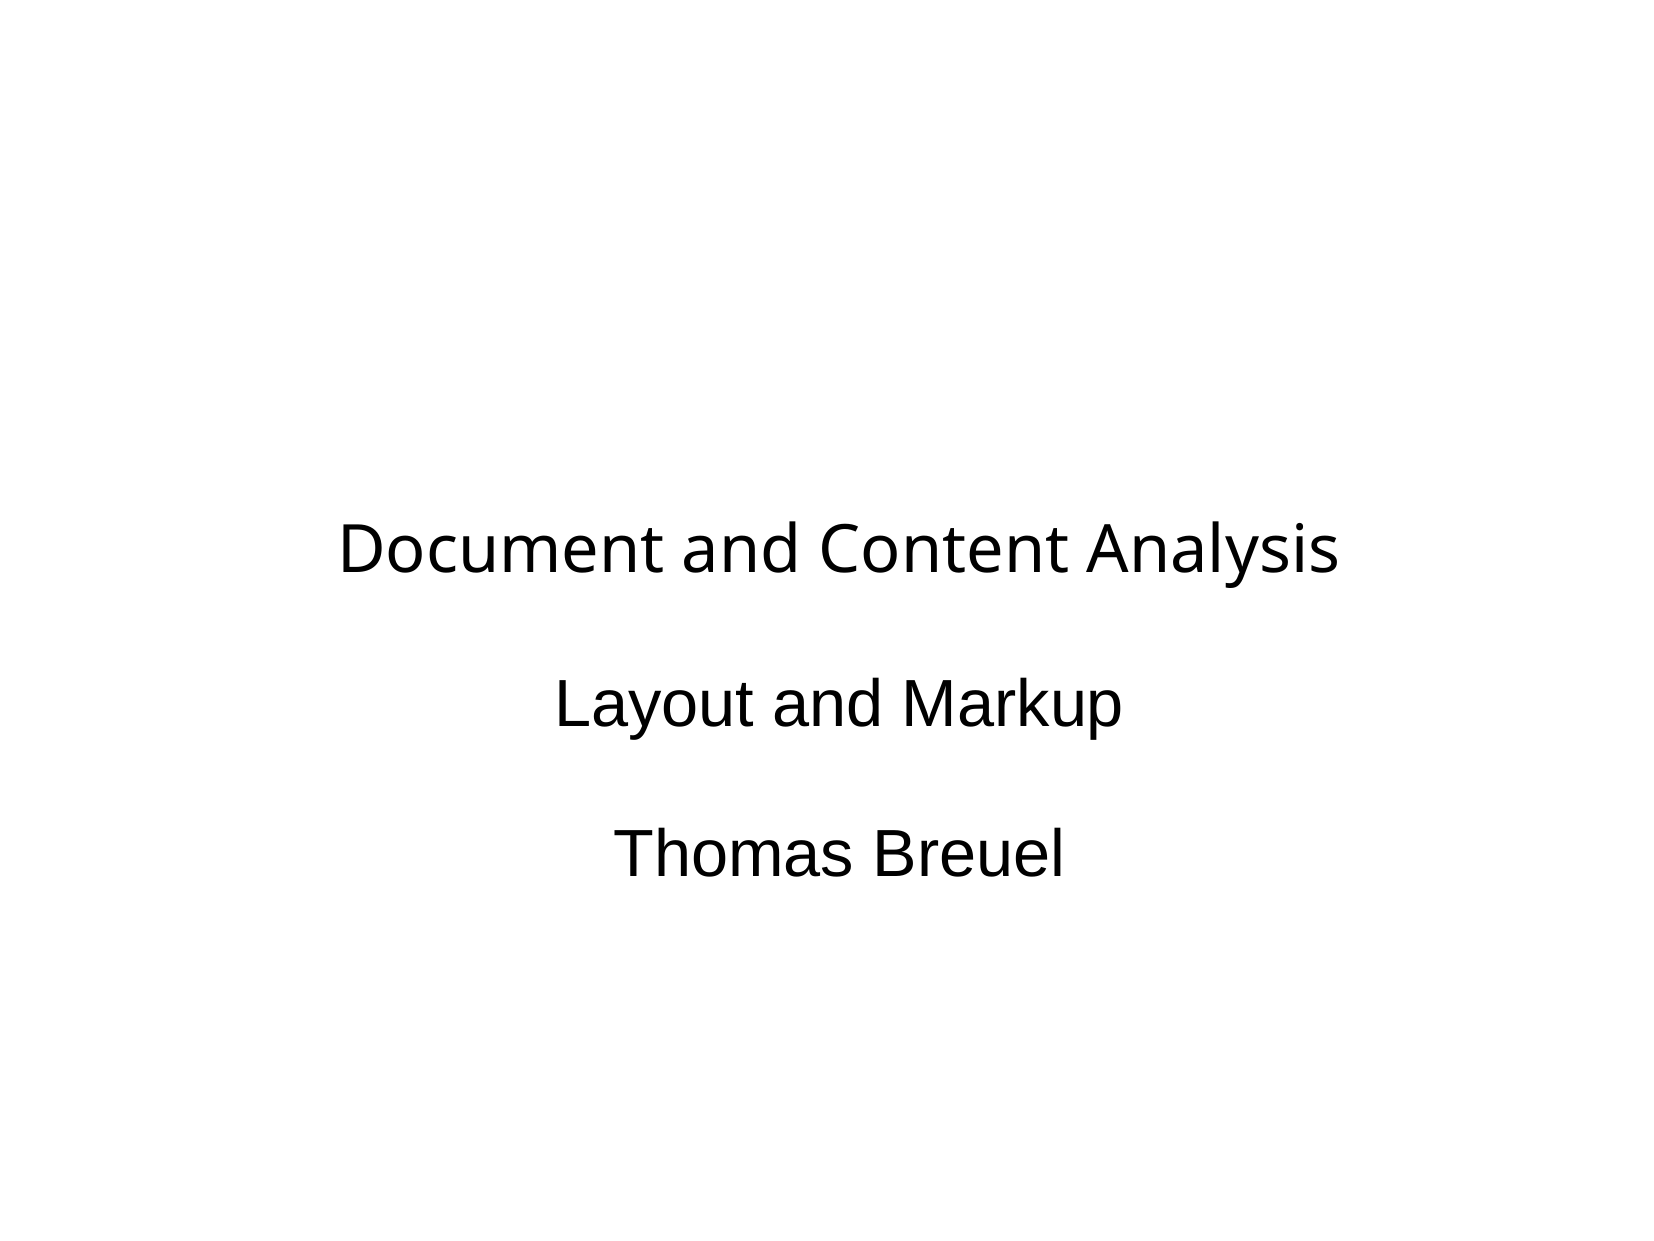

#
Document and Content Analysis
Layout and Markup
Thomas Breuel